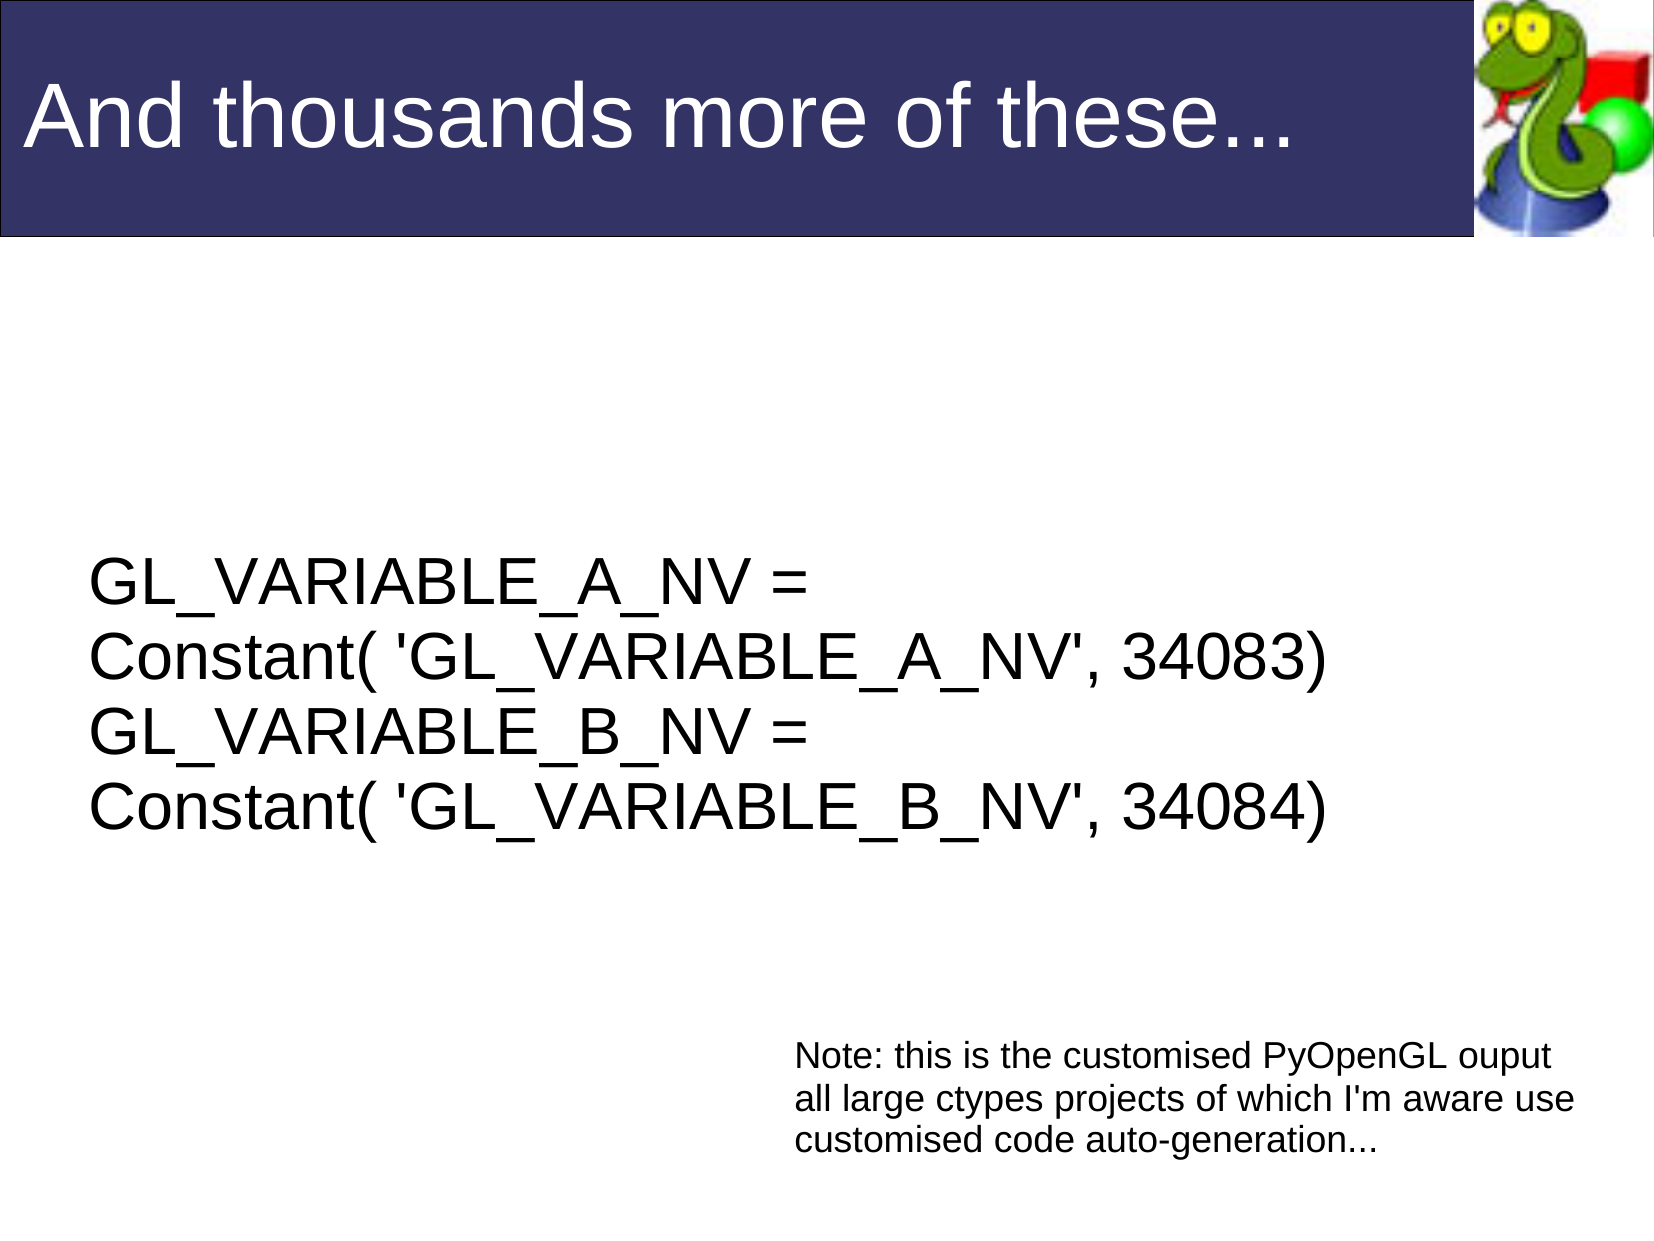

# And thousands more of these...
GL_VARIABLE_A_NV = Constant( 'GL_VARIABLE_A_NV', 34083)
GL_VARIABLE_B_NV = Constant( 'GL_VARIABLE_B_NV', 34084)
Note: this is the customised PyOpenGL ouput
all large ctypes projects of which I'm aware use
customised code auto-generation...